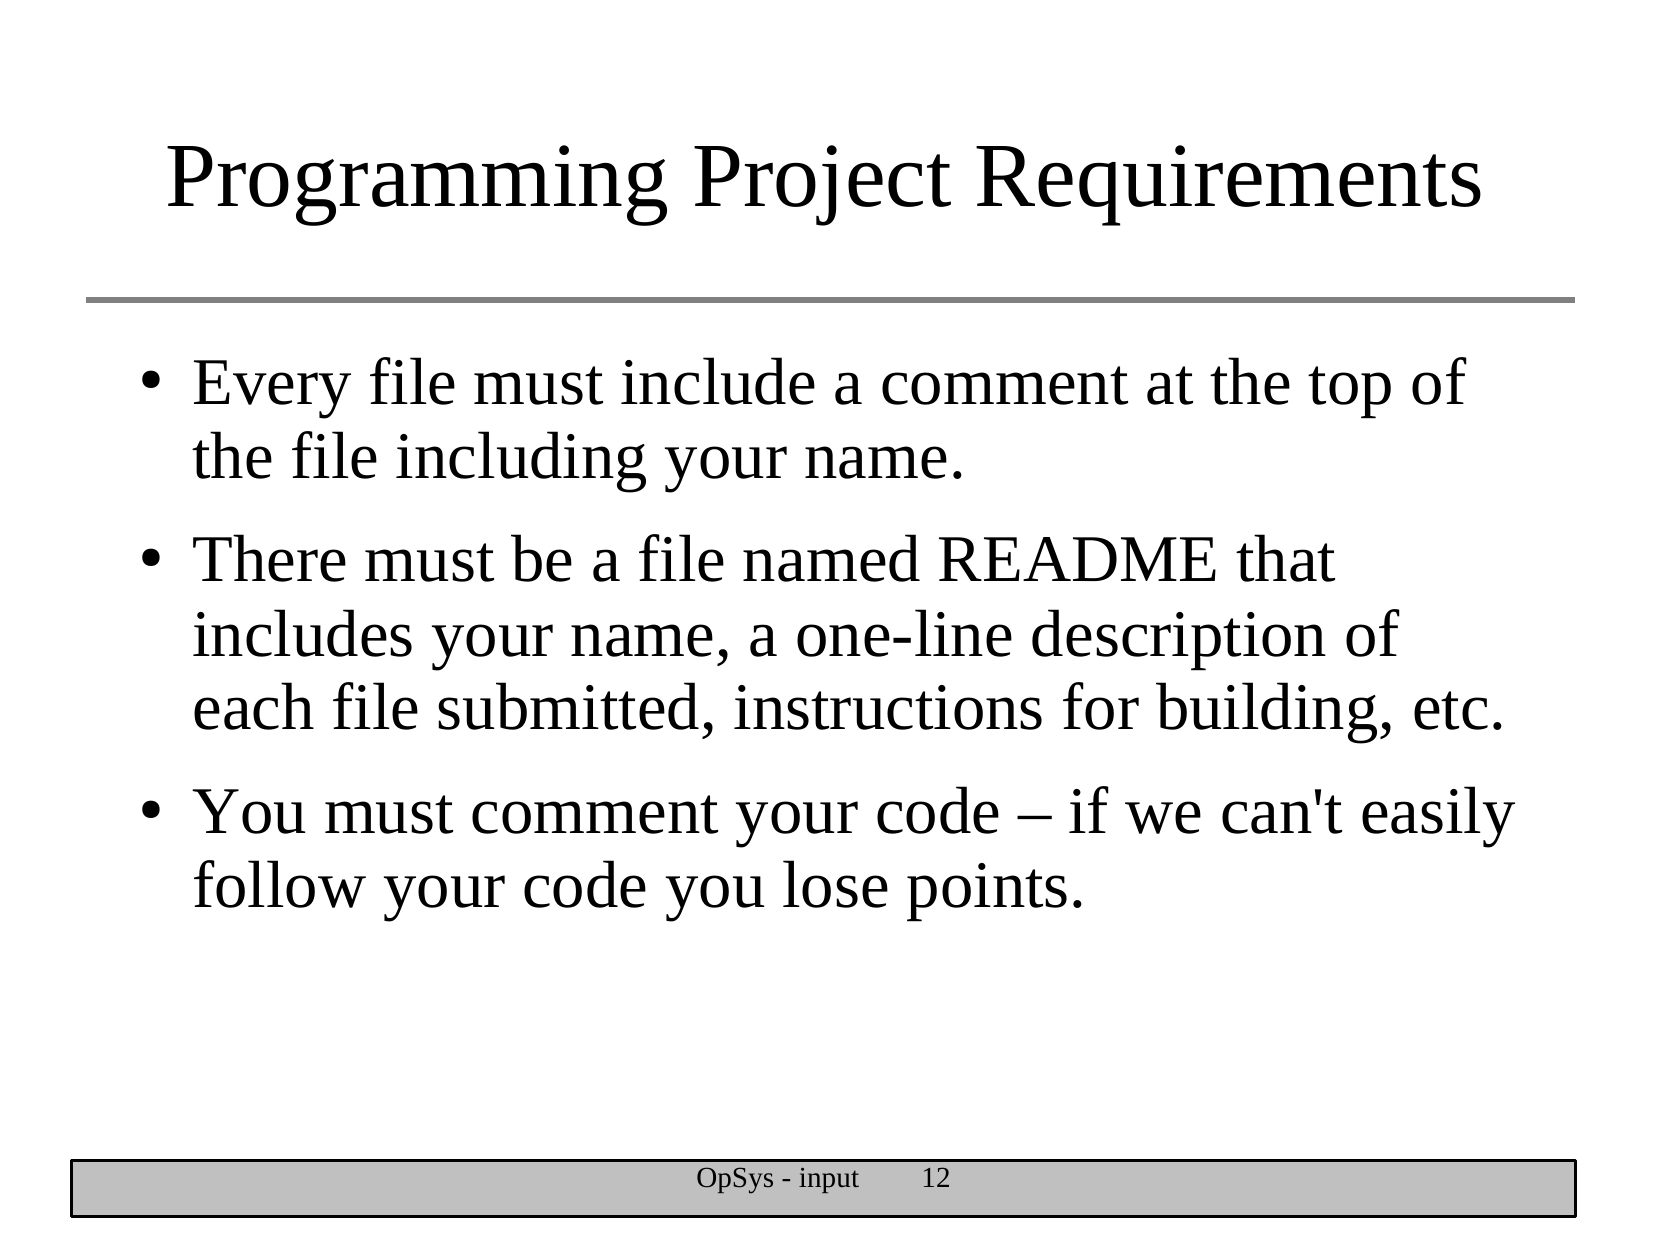

# Programming Project Requirements
Every file must include a comment at the top of the file including your name.
There must be a file named README that includes your name, a one-line description of each file submitted, instructions for building, etc.
You must comment your code – if we can't easily follow your code you lose points.